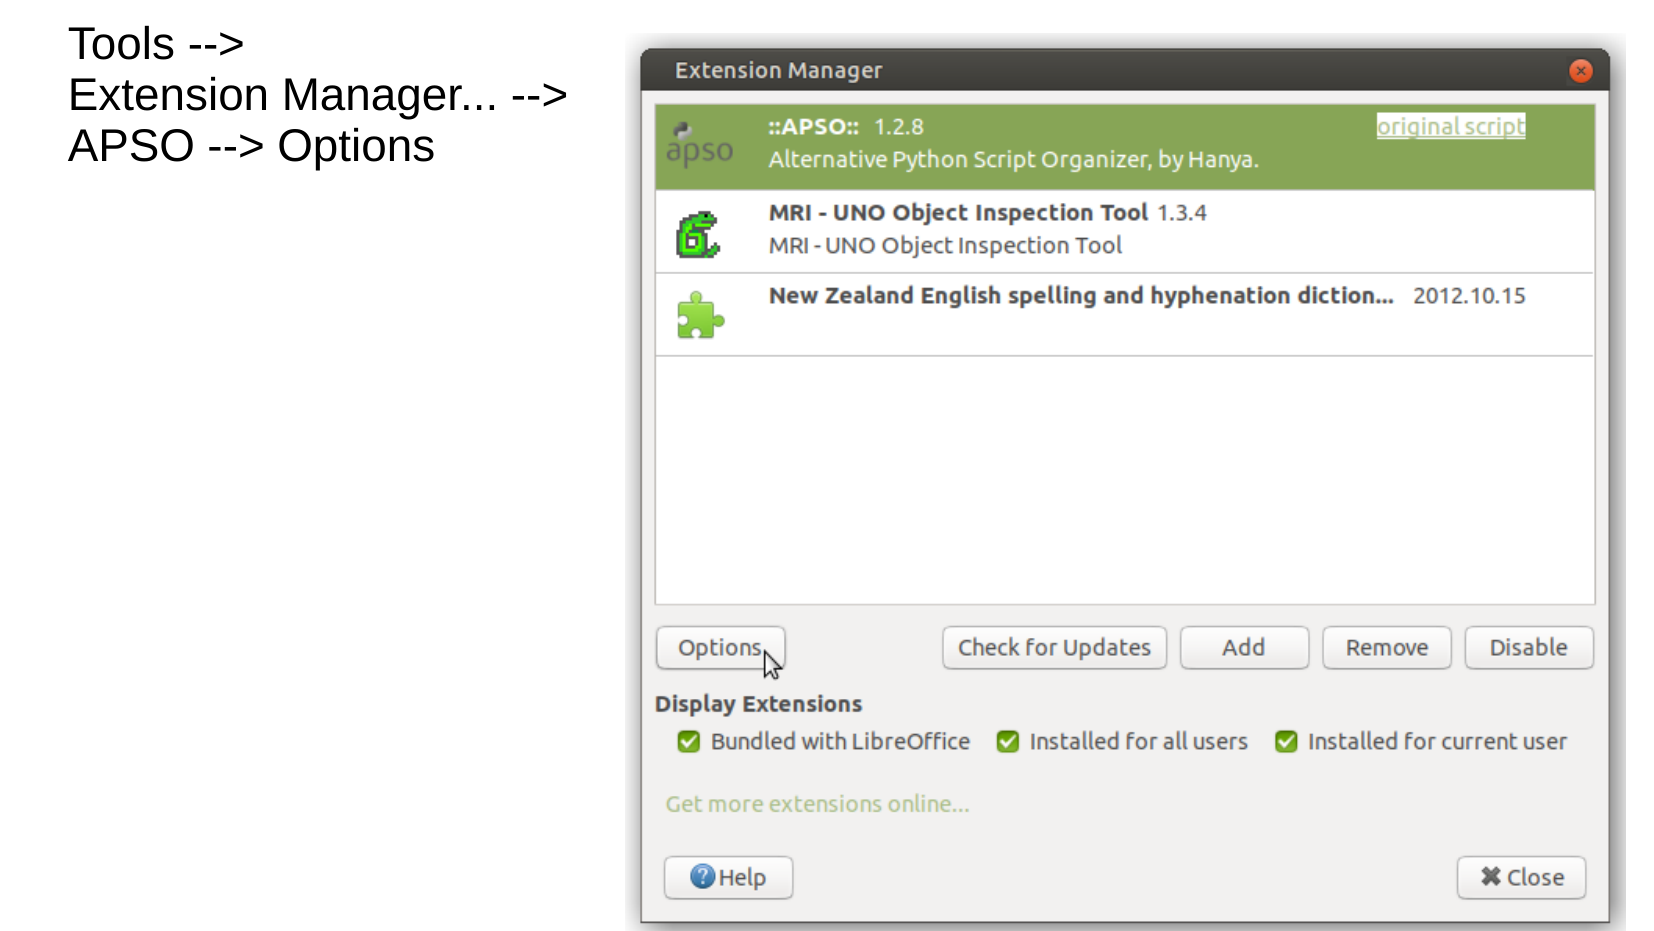

# Tools -->
Extension Manager... -->
APSO --> Options